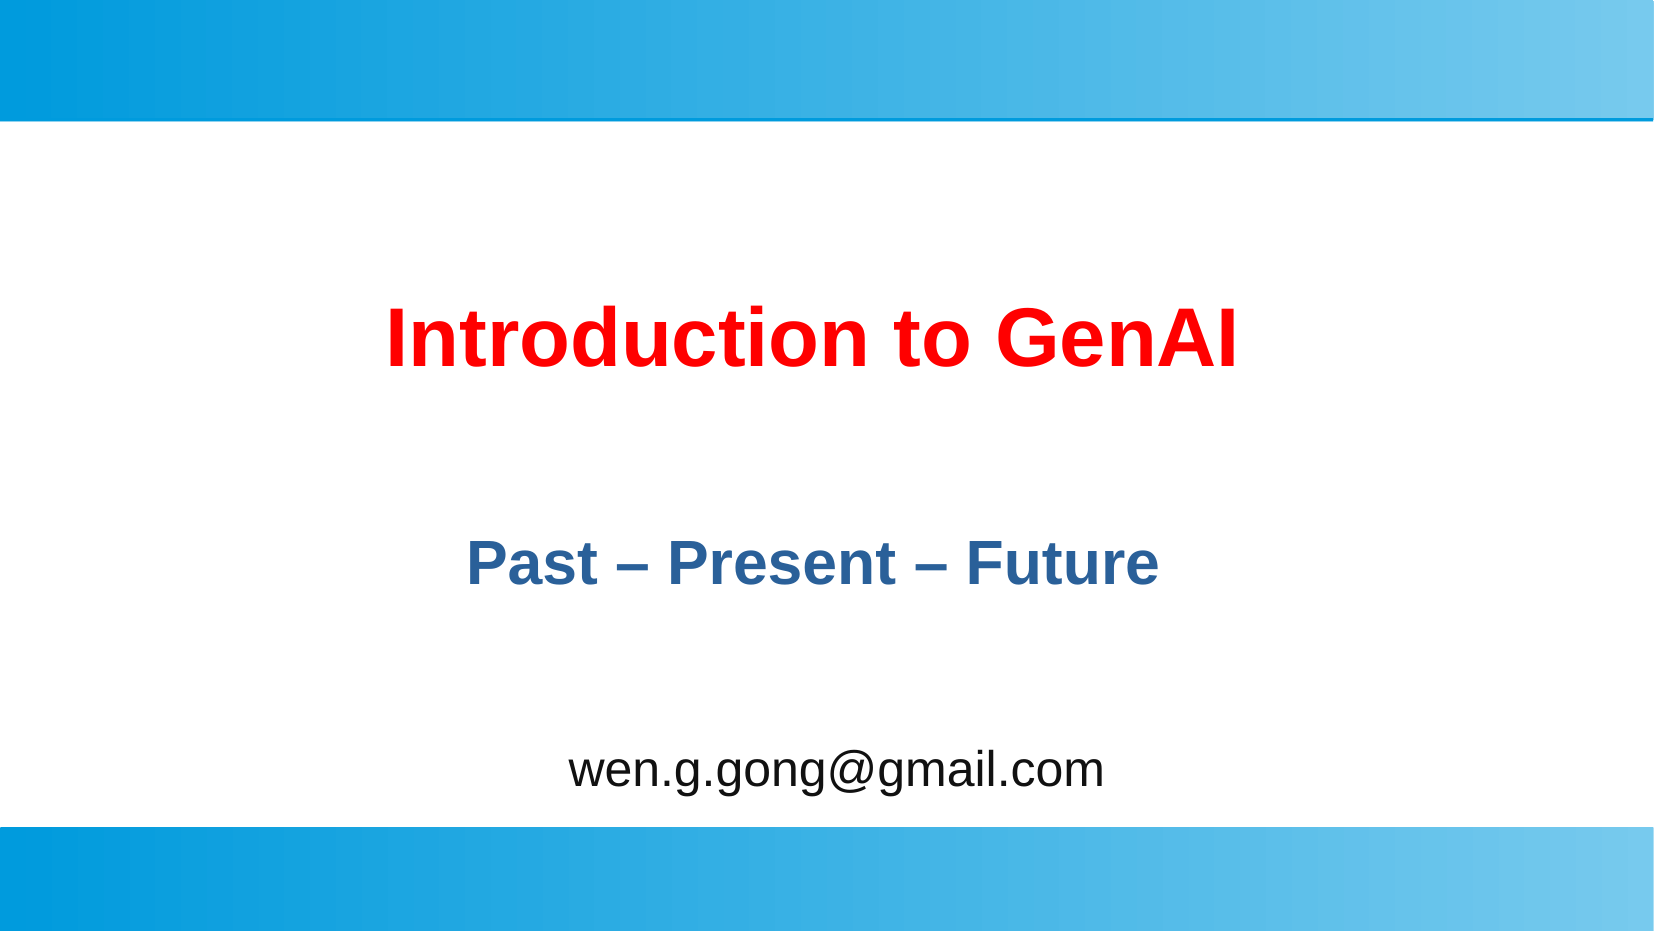

# Introduction to GenAI
Past – Present – Future
wen.g.gong@gmail.com